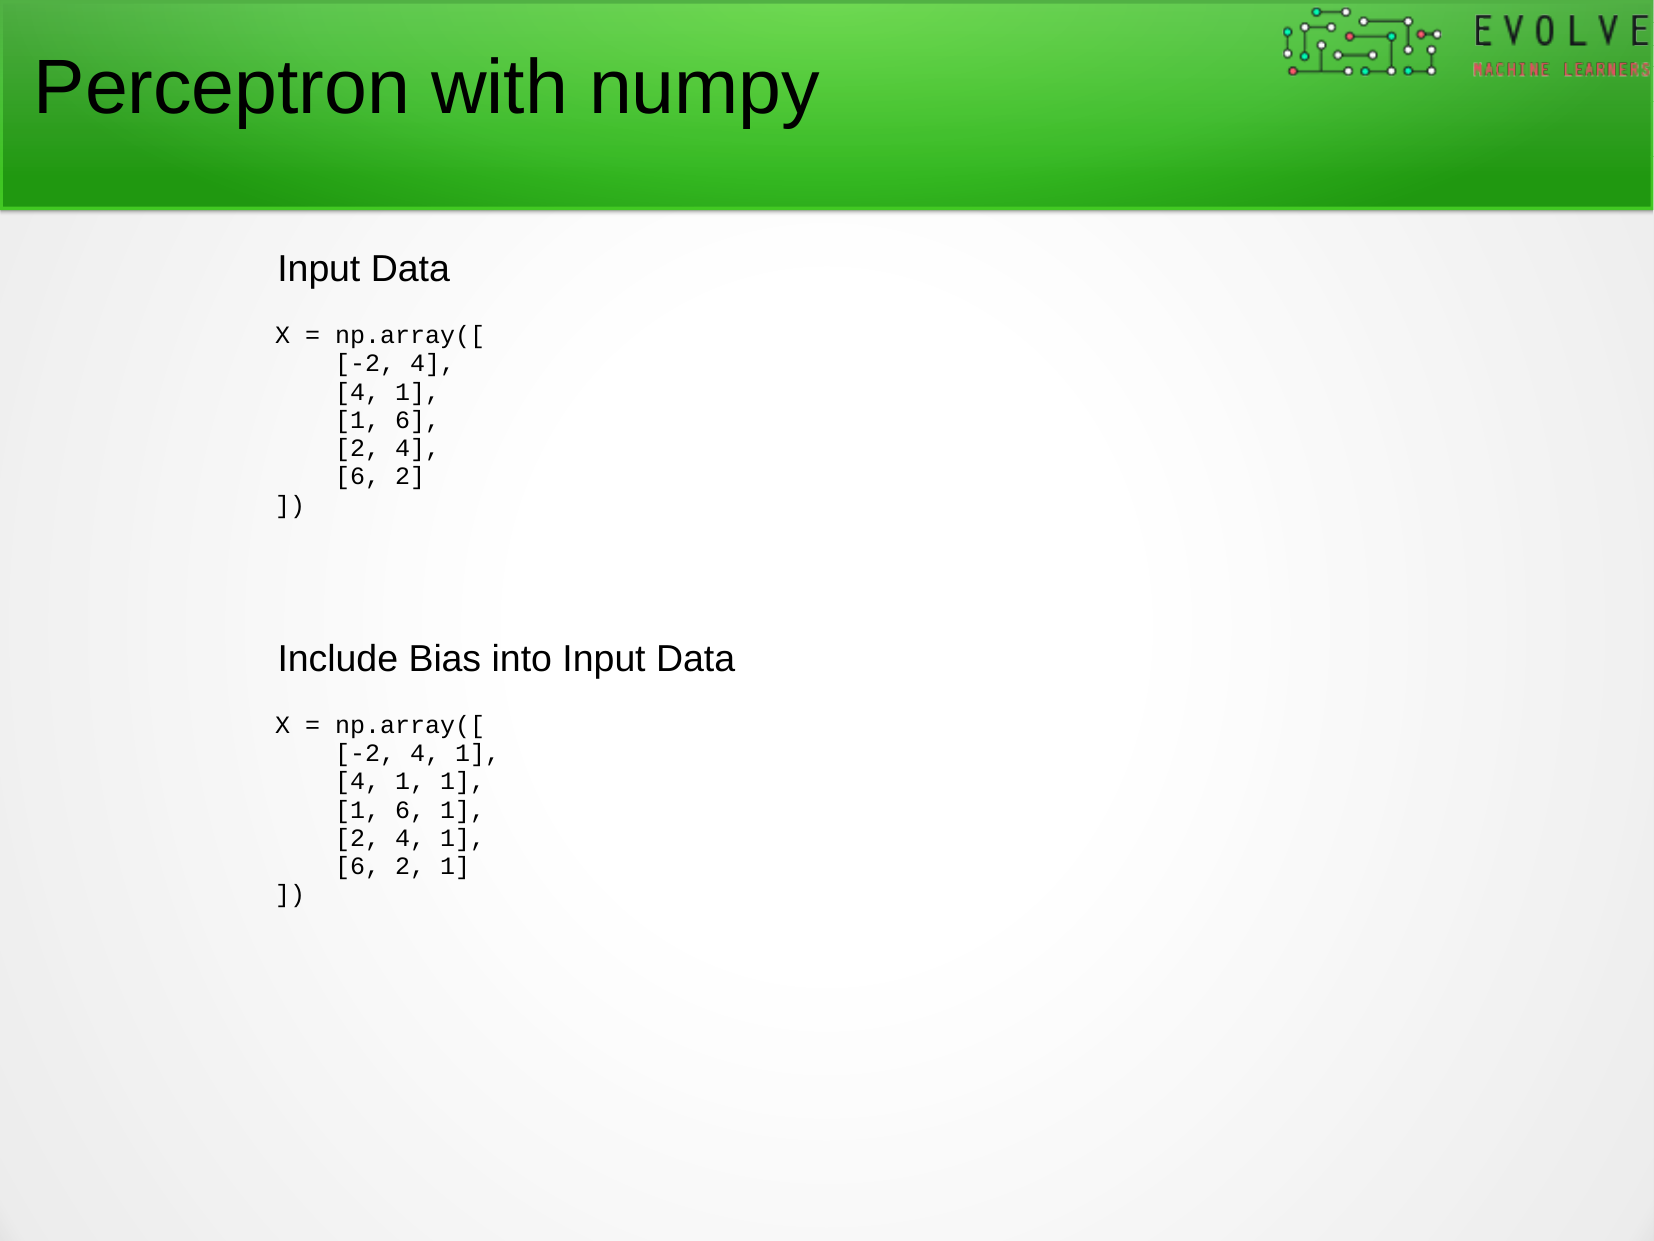

Perceptron with numpy
Input Data
X = np.array([
 [-2, 4],
 [4, 1],
 [1, 6],
 [2, 4],
 [6, 2]
])
Include Bias into Input Data
X = np.array([
 [-2, 4, 1],
 [4, 1, 1],
 [1, 6, 1],
 [2, 4, 1],
 [6, 2, 1]
])